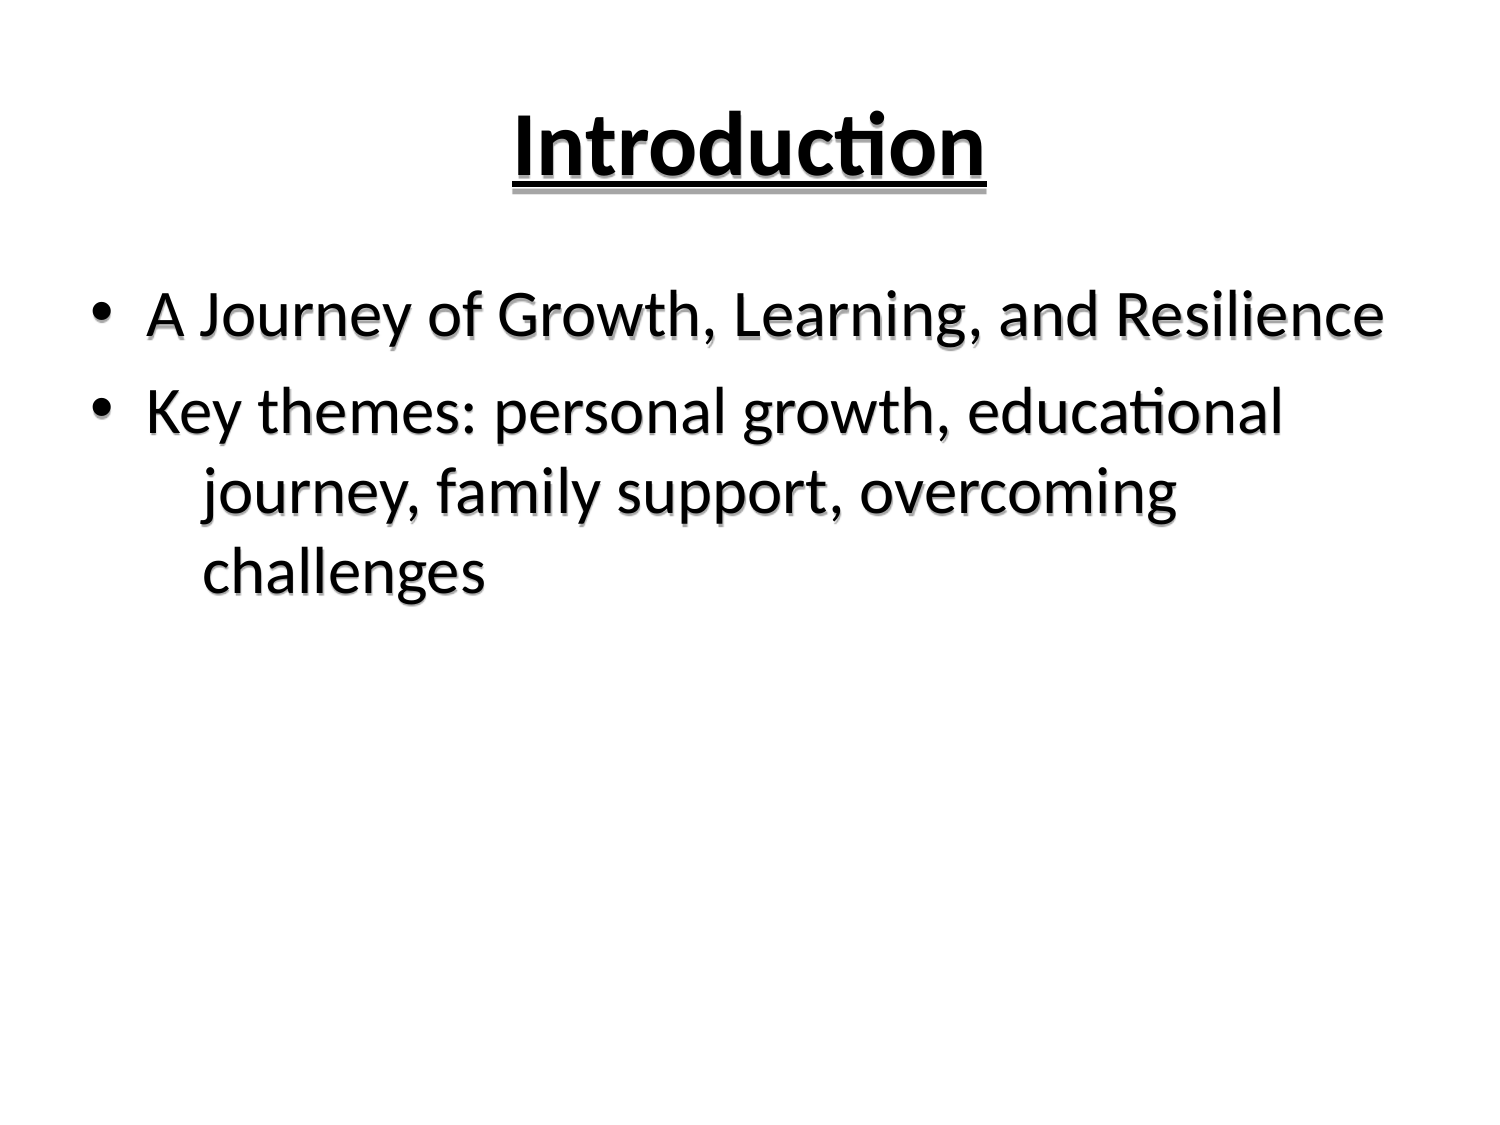

# Introduction
A Journey of Growth, Learning, and Resilience
Key themes: personal growth, educational journey, family support, overcoming challenges